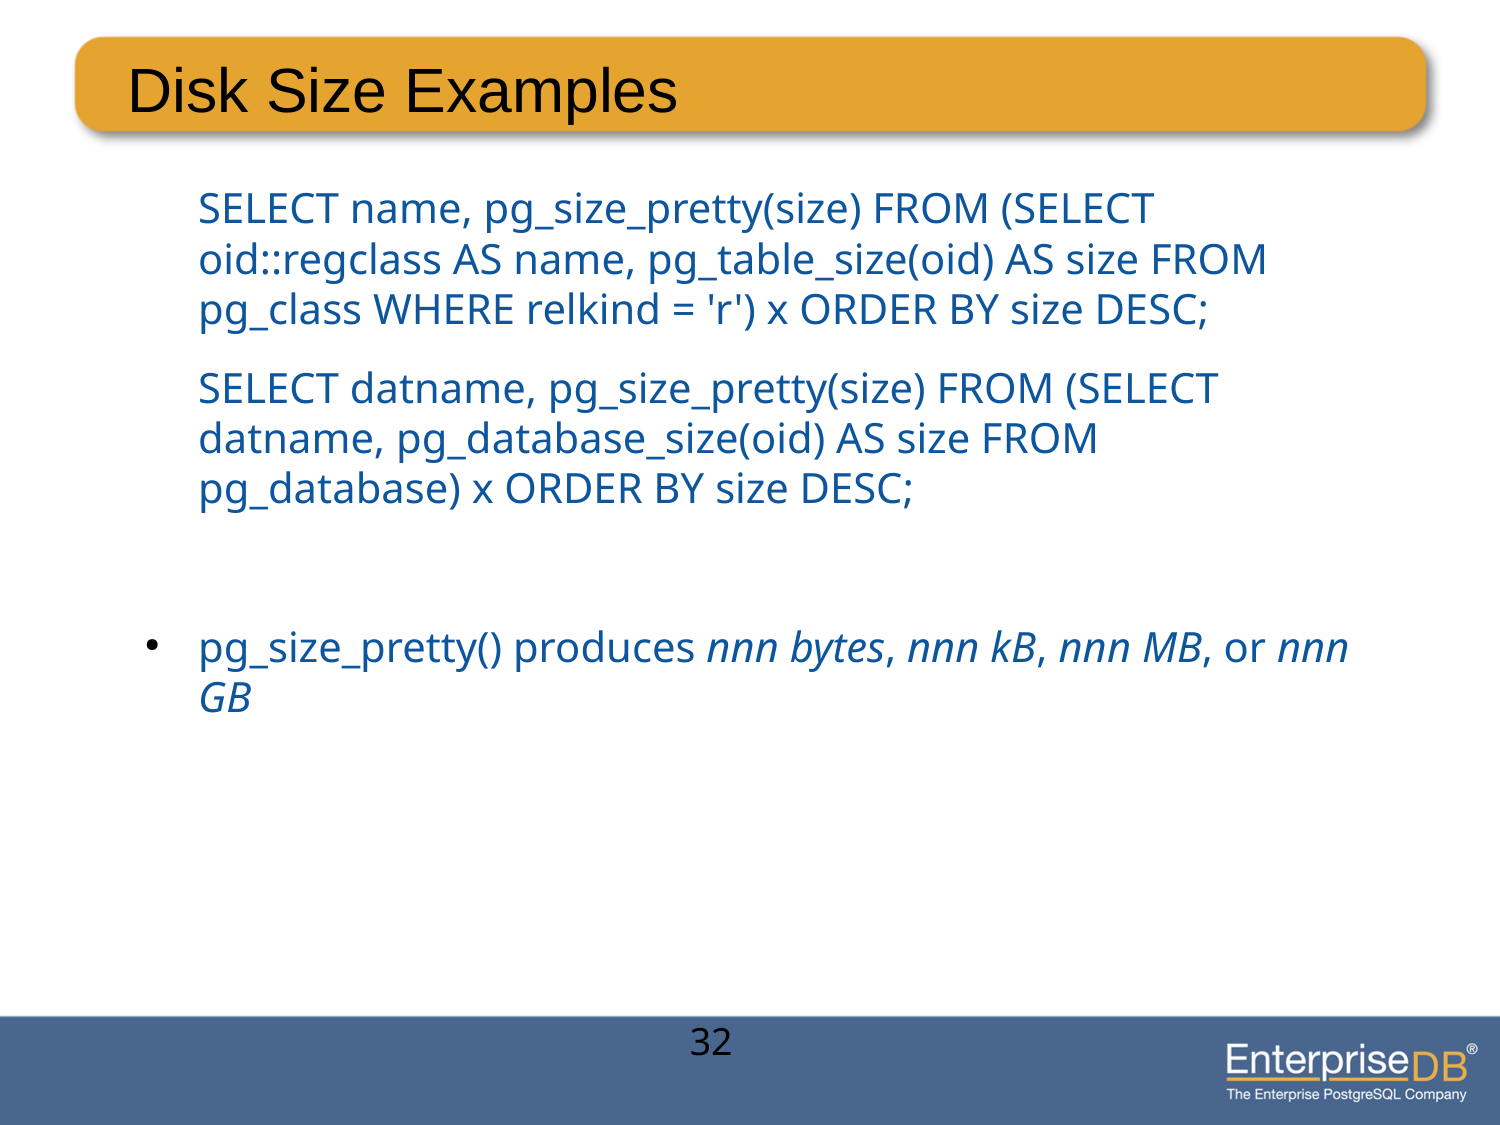

# Disk Size Examples
SELECT name, pg_size_pretty(size) FROM (SELECT oid::regclass AS name, pg_table_size(oid) AS size FROM pg_class WHERE relkind = 'r') x ORDER BY size DESC;
SELECT datname, pg_size_pretty(size) FROM (SELECT datname, pg_database_size(oid) AS size FROM pg_database) x ORDER BY size DESC;
pg_size_pretty() produces nnn bytes, nnn kB, nnn MB, or nnn GB